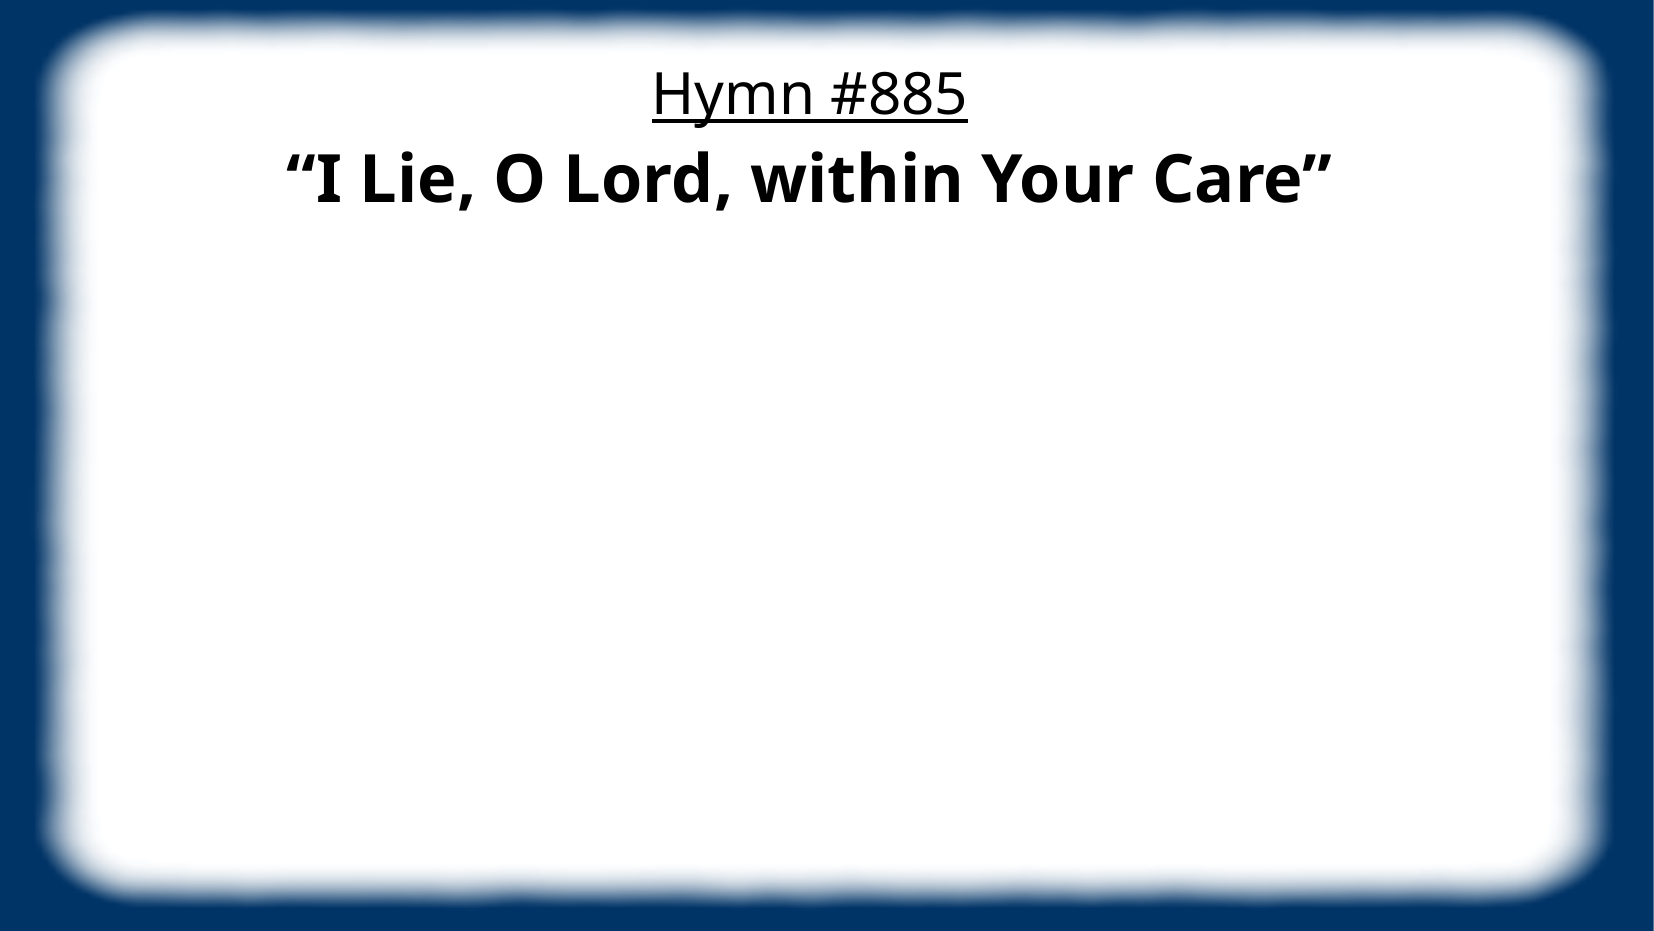

Hymn #885
“I Lie, O Lord, within Your Care”